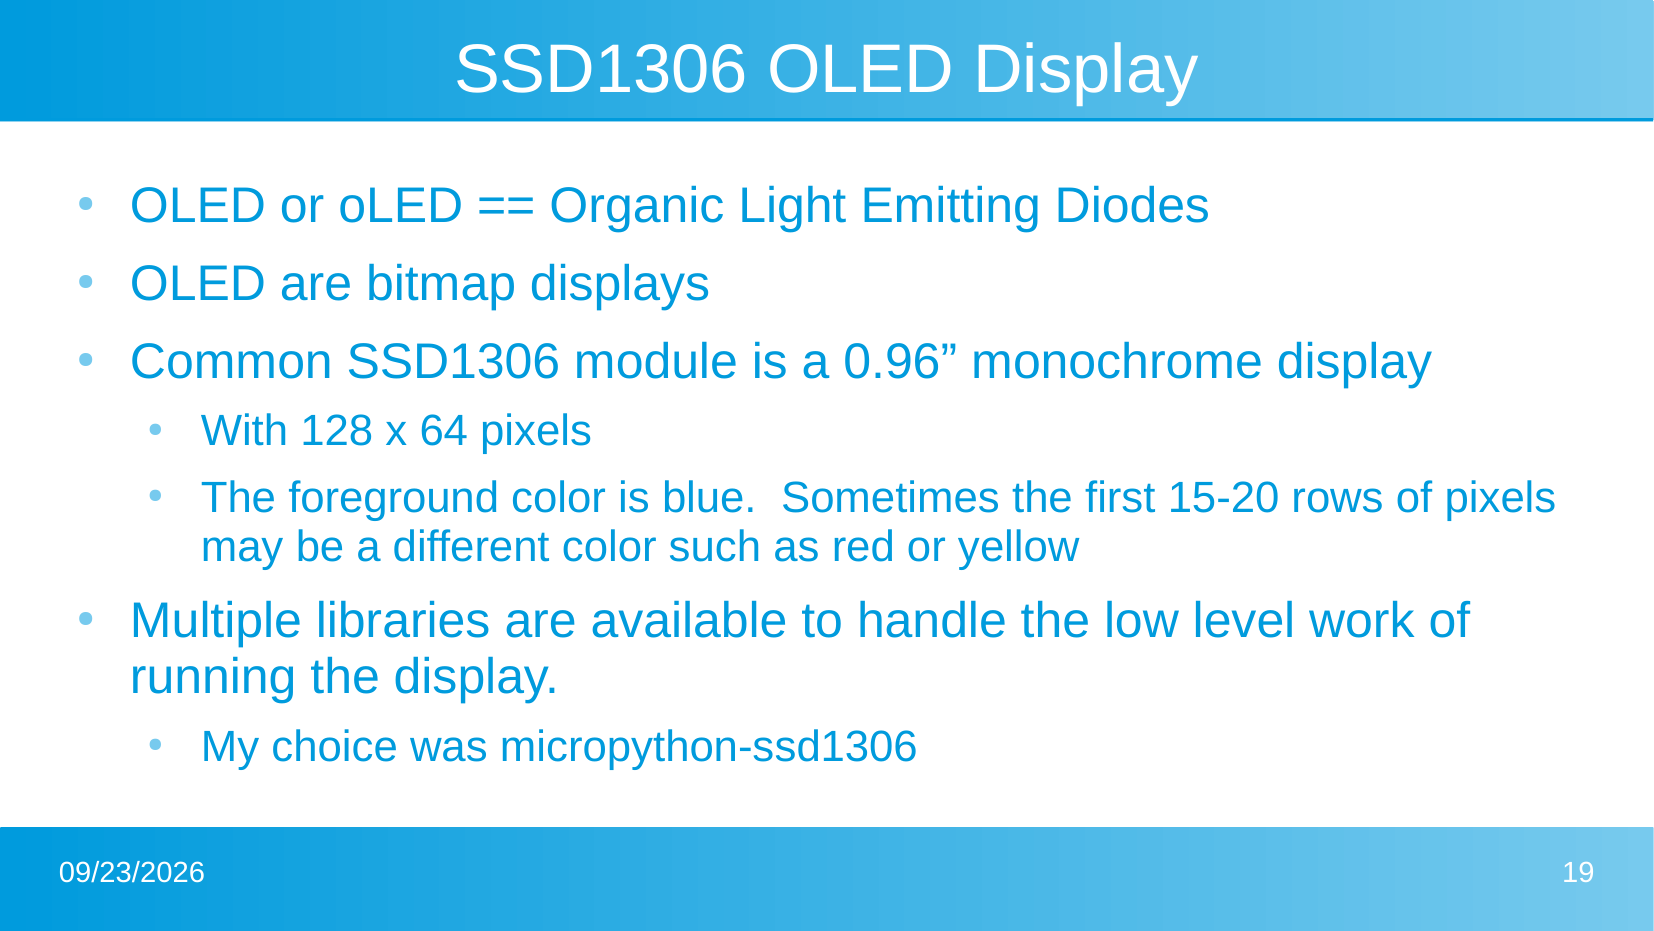

# SSD1306 OLED Display
OLED or oLED == Organic Light Emitting Diodes
OLED are bitmap displays
Common SSD1306 module is a 0.96” monochrome display
With 128 x 64 pixels
The foreground color is blue. Sometimes the first 15-20 rows of pixels may be a different color such as red or yellow
Multiple libraries are available to handle the low level work of running the display.
My choice was micropython-ssd1306
19